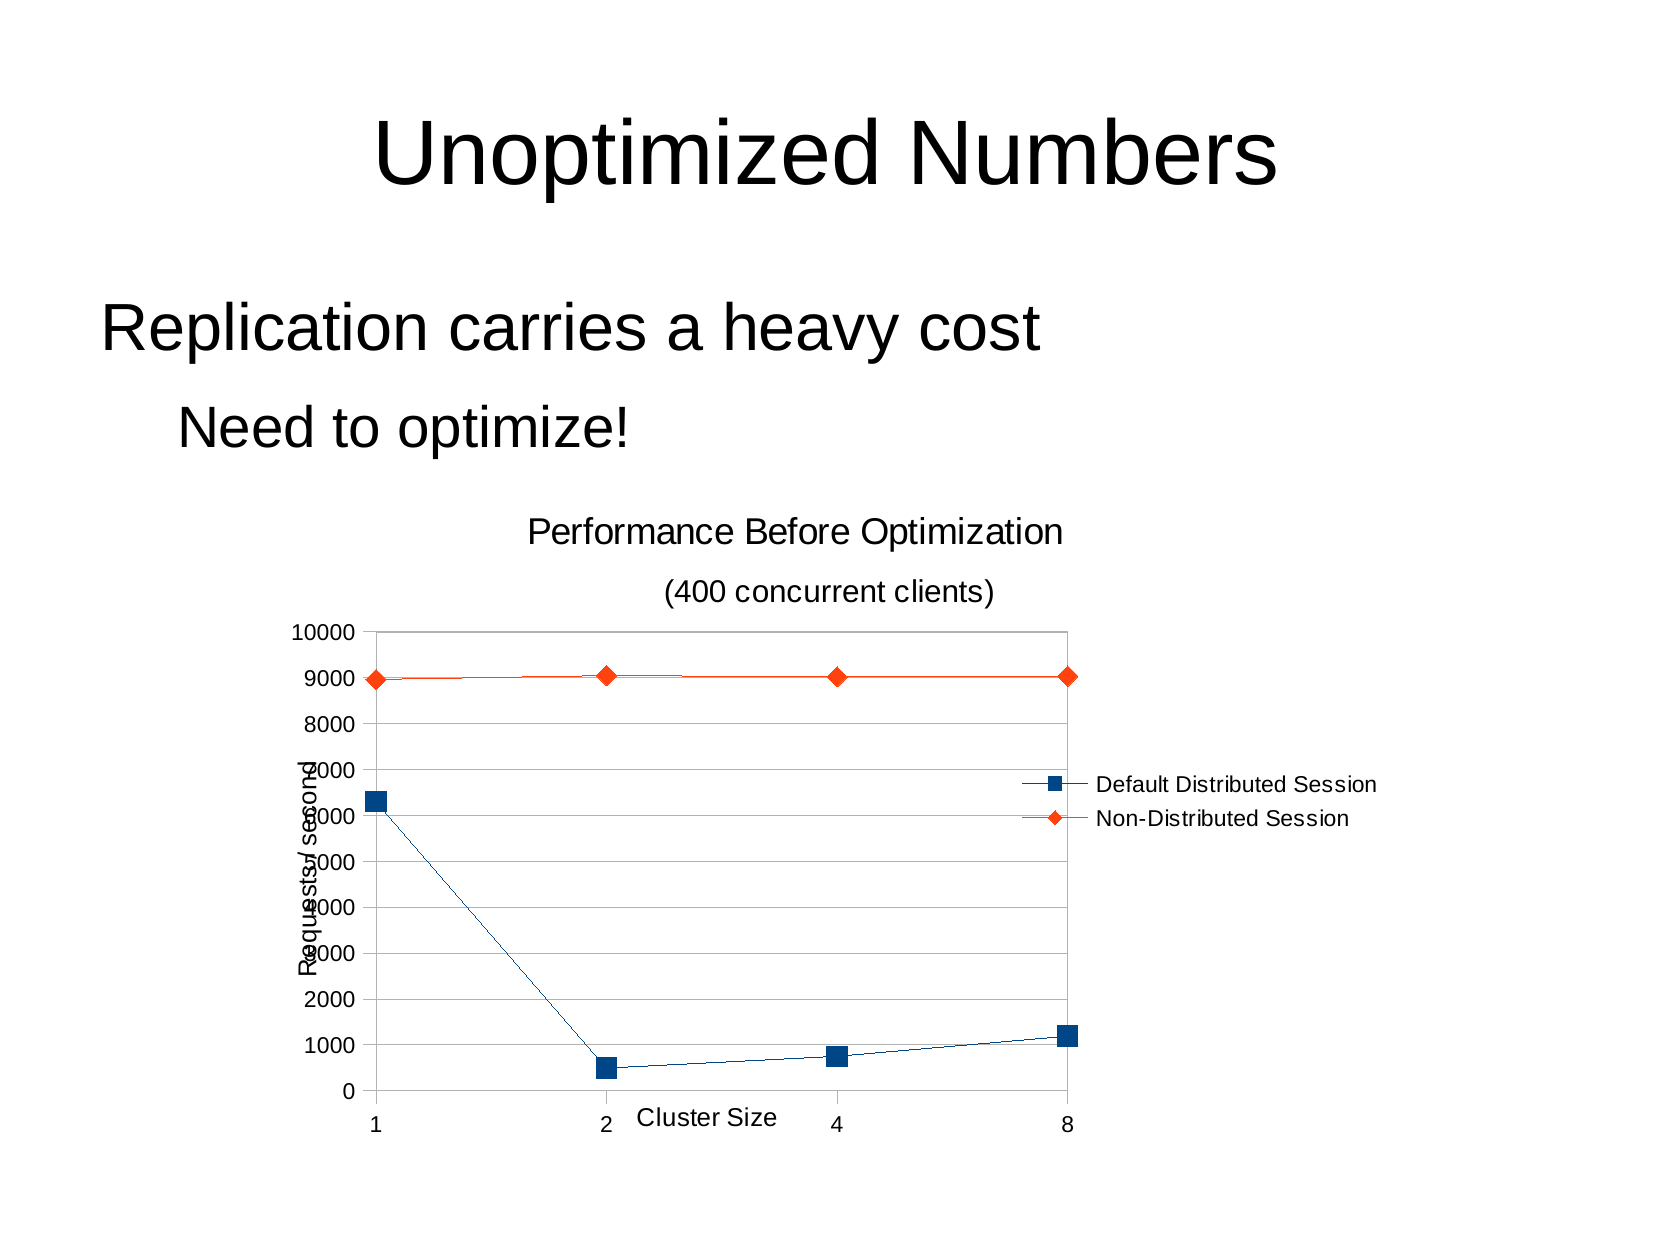

# Unoptimized Numbers
Replication carries a heavy cost
Need to optimize!
### Chart: Performance Before Optimization
(400 concurrent clients)
| Category | Default Distributed Session | Non-Distributed Session |
|---|---|---|
| 1 | 6303.0 | 8964.0 |
| 2 | 496.0 | 9047.0 |
| 4 | 752.0 | 9021.0 |
| 8 | 1192.0 | 9037.0 |